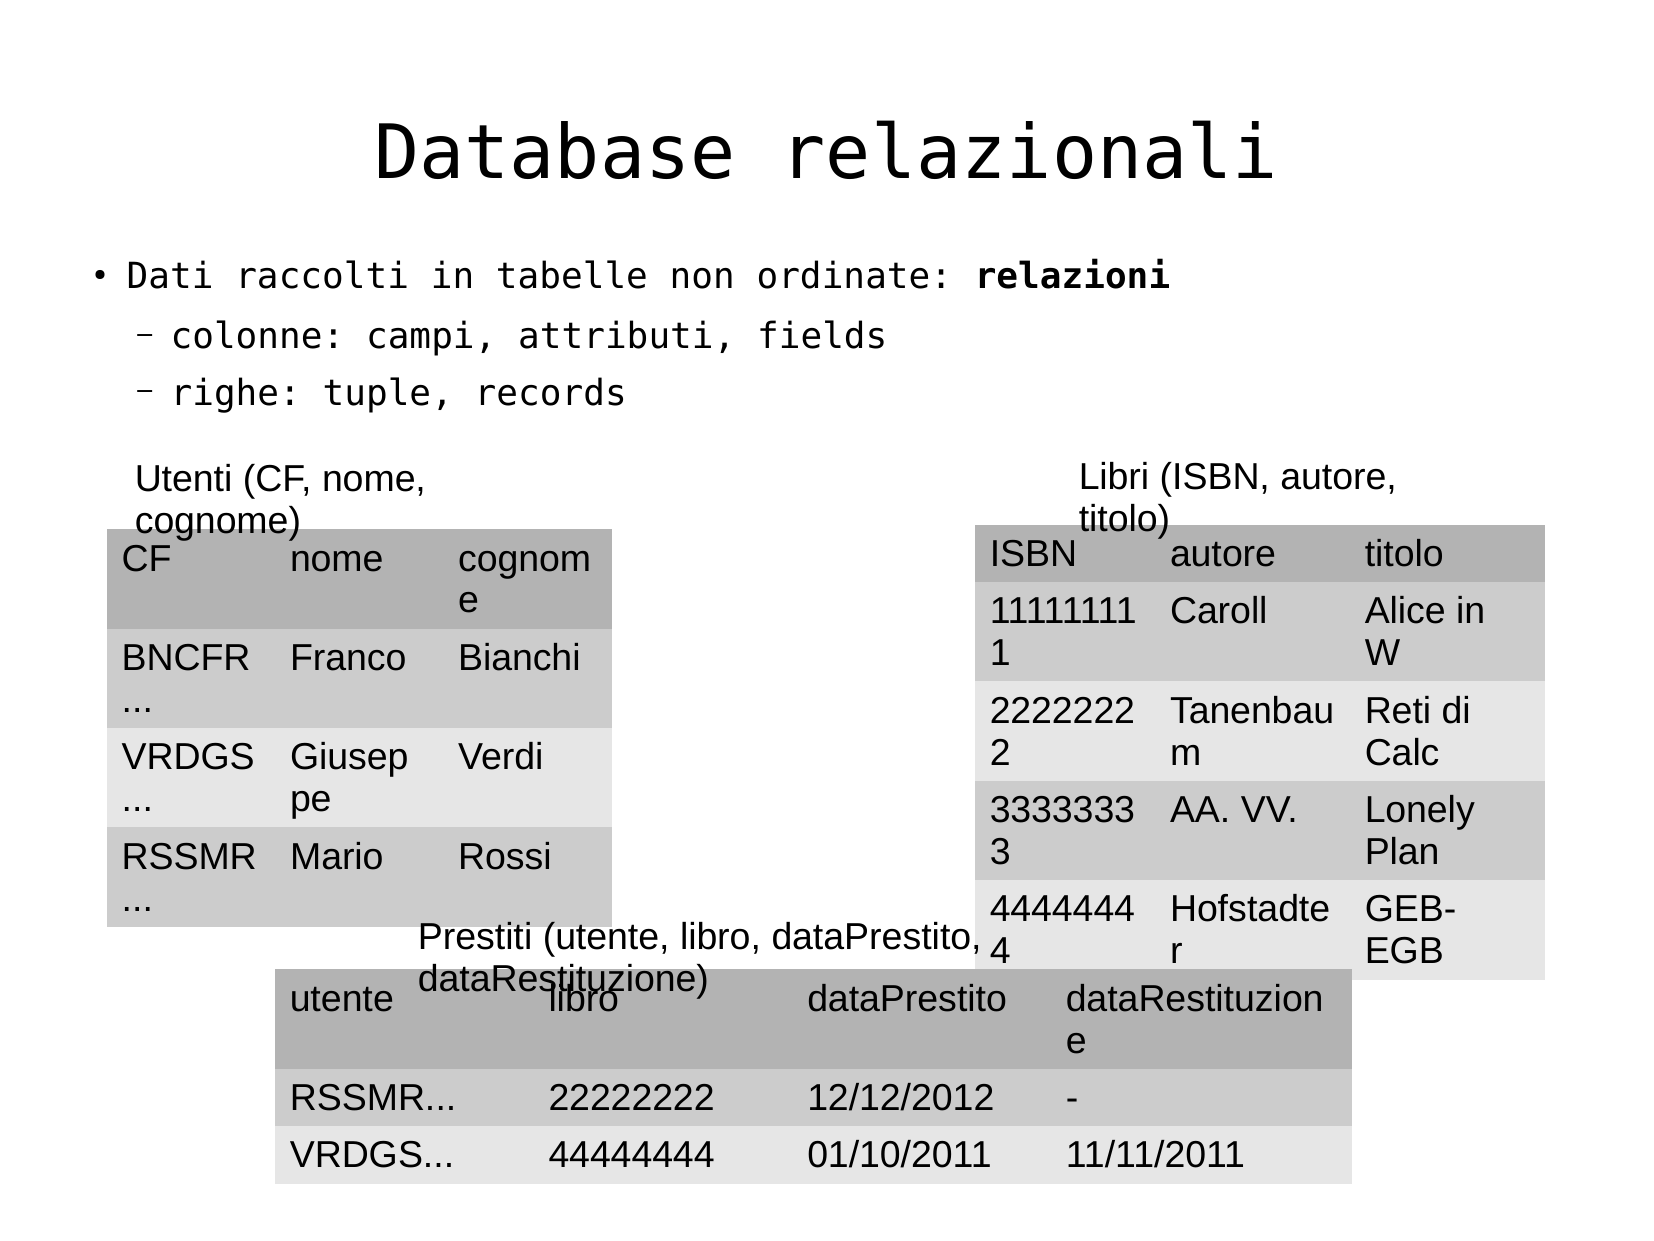

# Database relazionali
Dati raccolti in tabelle non ordinate: relazioni
colonne: campi, attributi, fields
righe: tuple, records
Libri (ISBN, autore, titolo)
Utenti (CF, nome, cognome)
| ISBN | autore | titolo |
| --- | --- | --- |
| 111111111 | Caroll | Alice in W |
| 22222222 | Tanenbaum | Reti di Calc |
| 33333333 | AA. VV. | Lonely Plan |
| 44444444 | Hofstadter | GEB-EGB |
| CF | nome | cognome |
| --- | --- | --- |
| BNCFR... | Franco | Bianchi |
| VRDGS... | Giuseppe | Verdi |
| RSSMR... | Mario | Rossi |
Prestiti (utente, libro, dataPrestito, dataRestituzione)
| utente | libro | dataPrestito | dataRestituzione |
| --- | --- | --- | --- |
| RSSMR... | 22222222 | 12/12/2012 | - |
| VRDGS... | 44444444 | 01/10/2011 | 11/11/2011 |